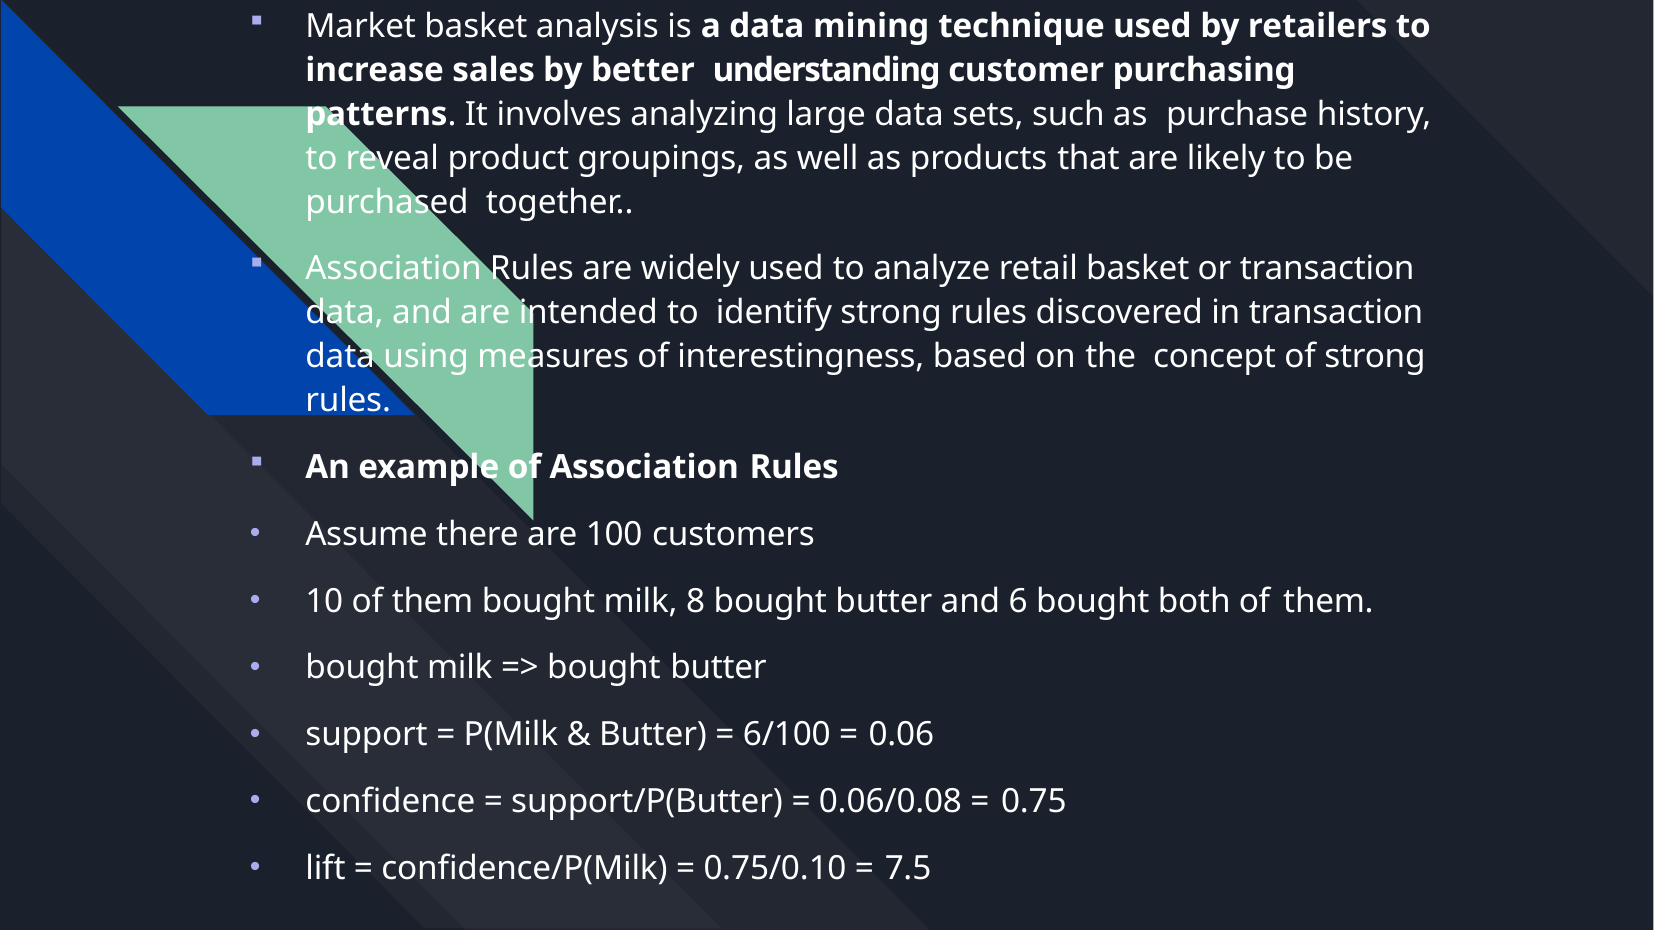

Market basket analysis is a data mining technique used by retailers to increase sales by better understanding customer purchasing patterns. It involves analyzing large data sets, such as purchase history, to reveal product groupings, as well as products that are likely to be purchased together..
Association Rules are widely used to analyze retail basket or transaction data, and are intended to identify strong rules discovered in transaction data using measures of interestingness, based on the concept of strong rules.
An example of Association Rules
Assume there are 100 customers
10 of them bought milk, 8 bought butter and 6 bought both of them.
bought milk => bought butter
support = P(Milk & Butter) = 6/100 = 0.06
confidence = support/P(Butter) = 0.06/0.08 = 0.75
lift = confidence/P(Milk) = 0.75/0.10 = 7.5